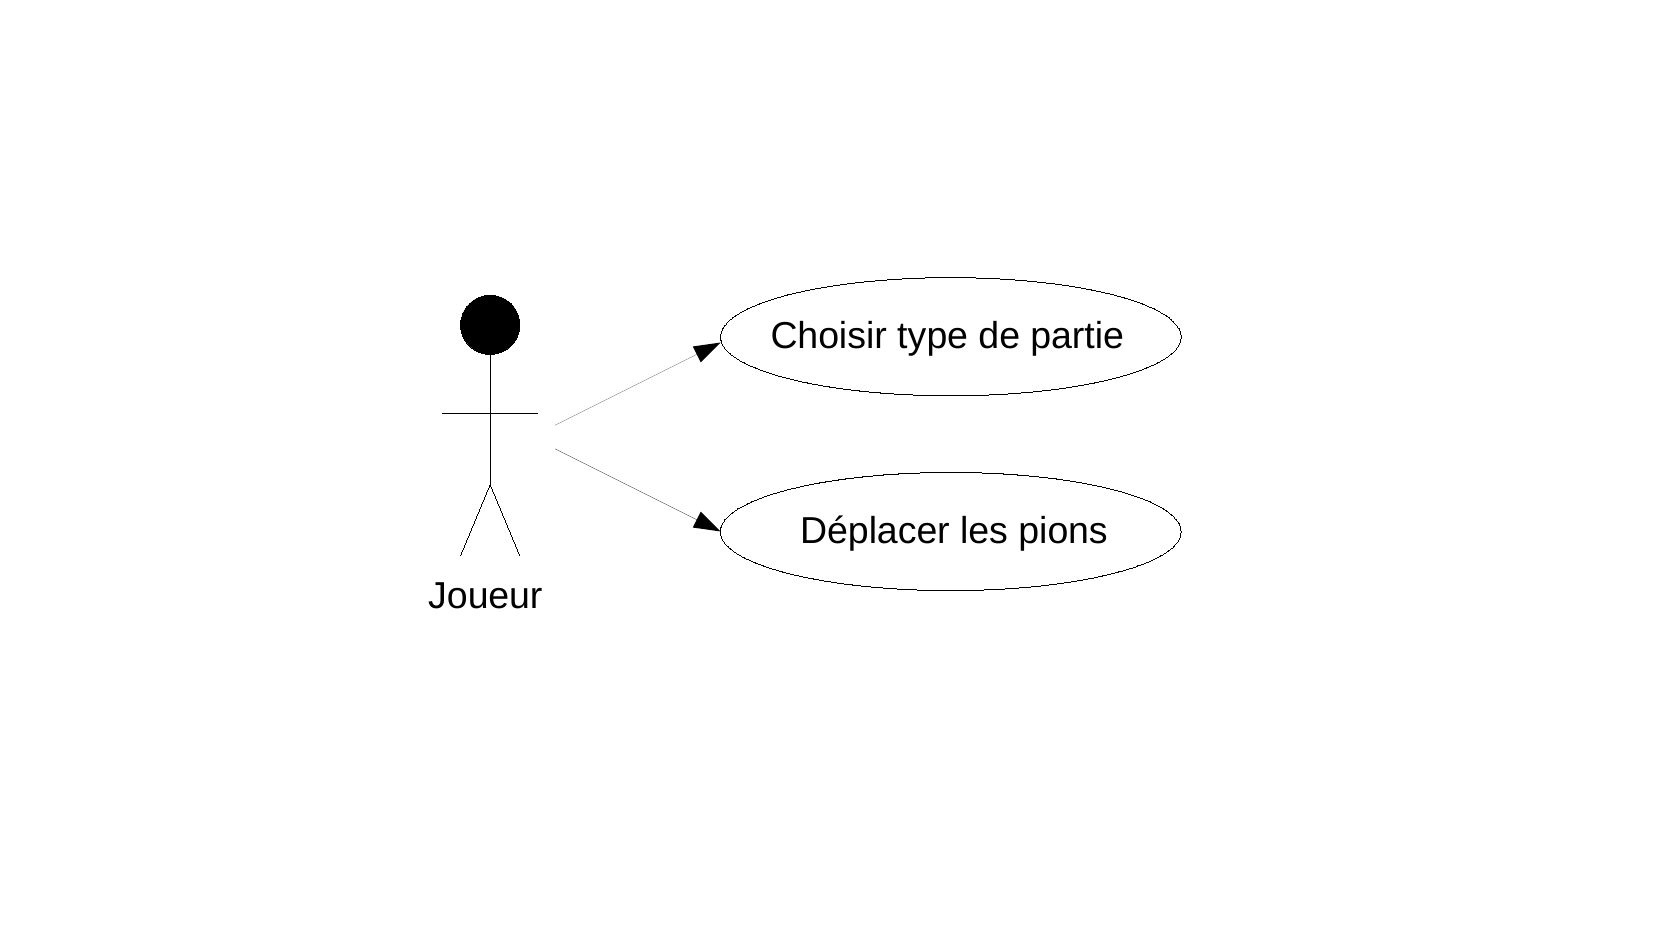

Choisir type de partie
Déplacer les pions
Joueur